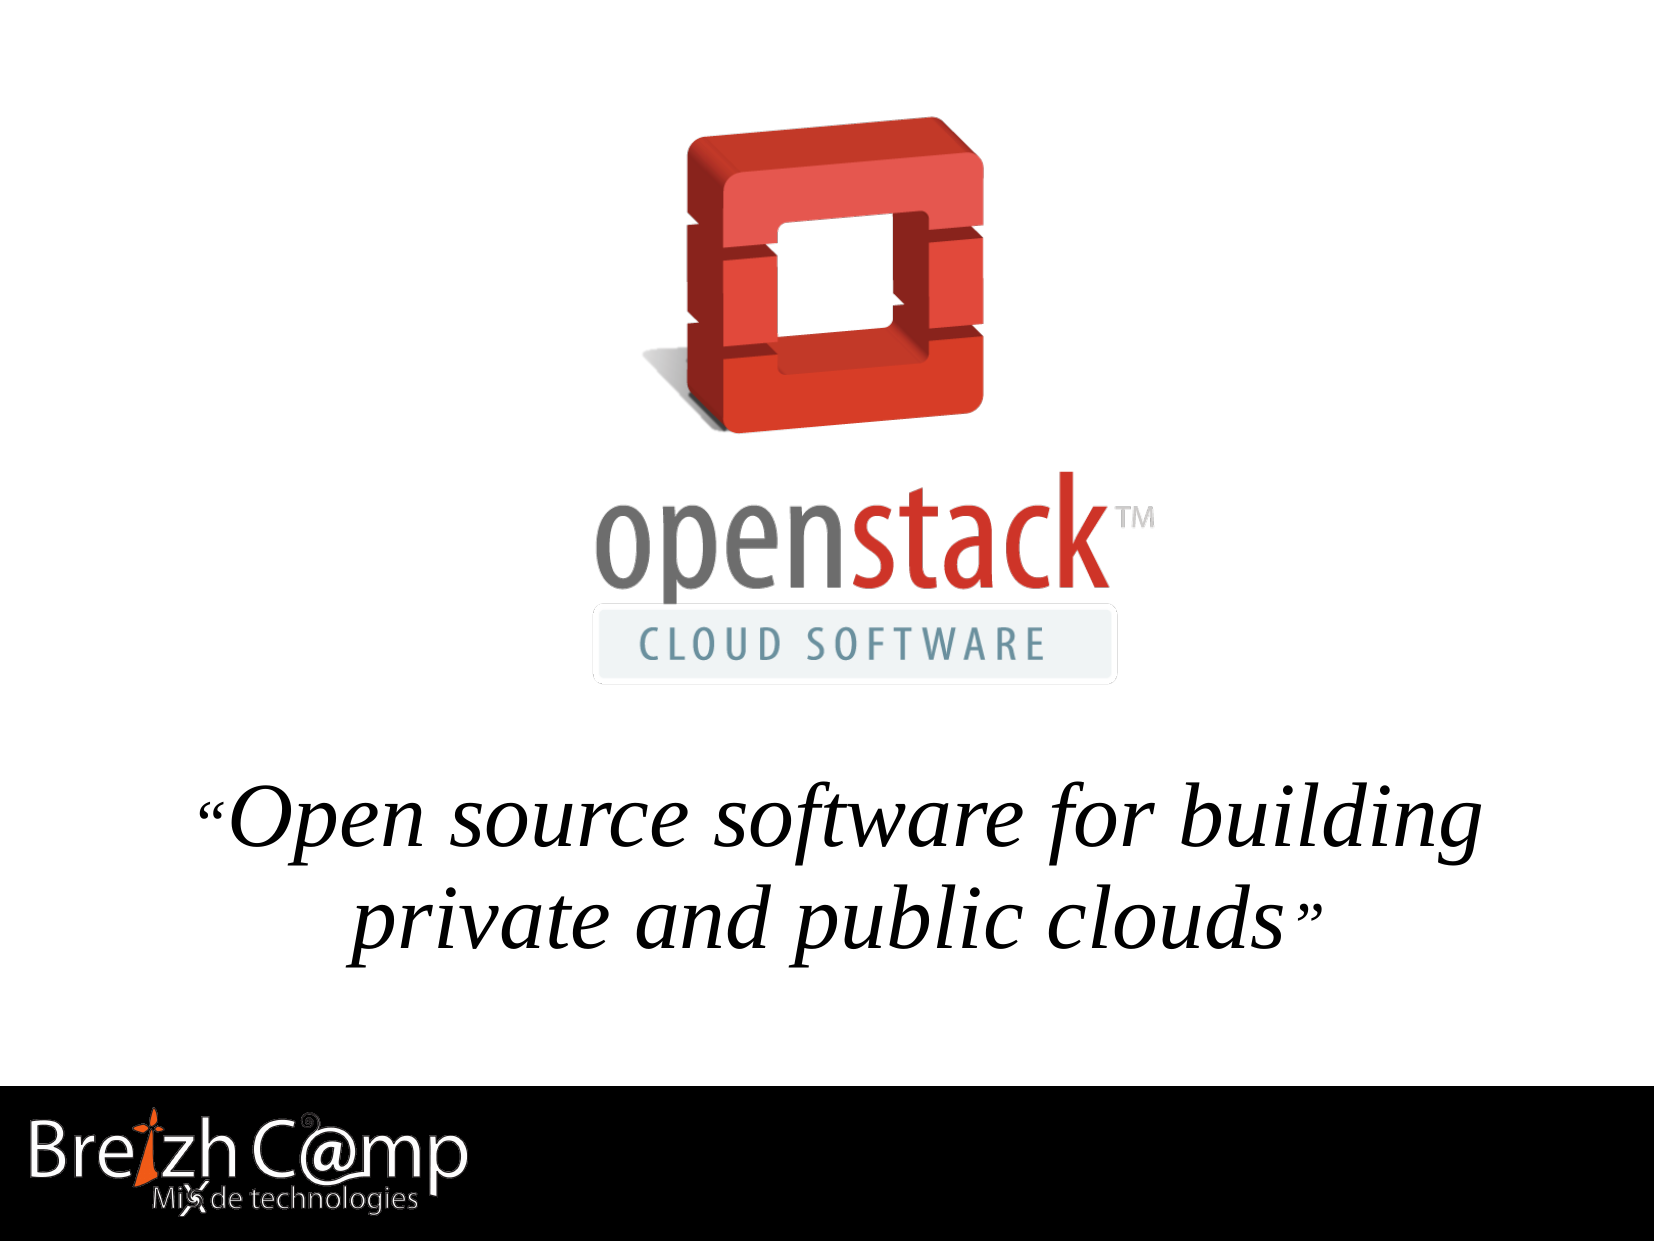

“Open source software for building private and public clouds”
13